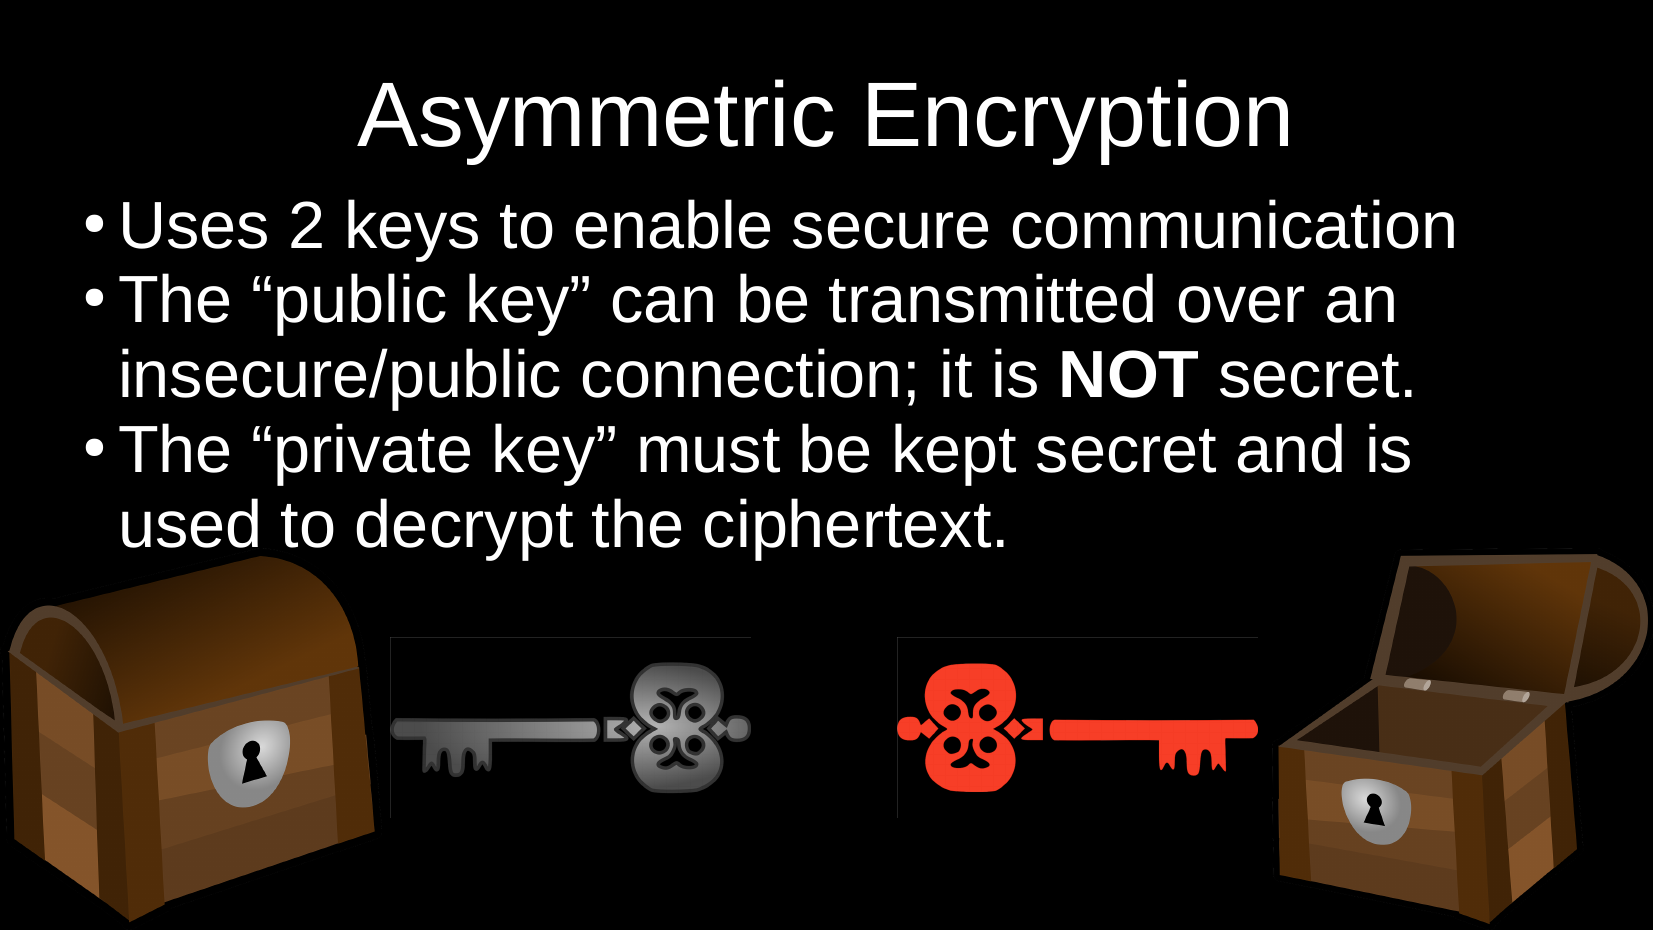

# Asymmetric Encryption
Uses 2 keys to enable secure communication
The “public key” can be transmitted over an insecure/public connection; it is NOT secret.
The “private key” must be kept secret and is used to decrypt the ciphertext.